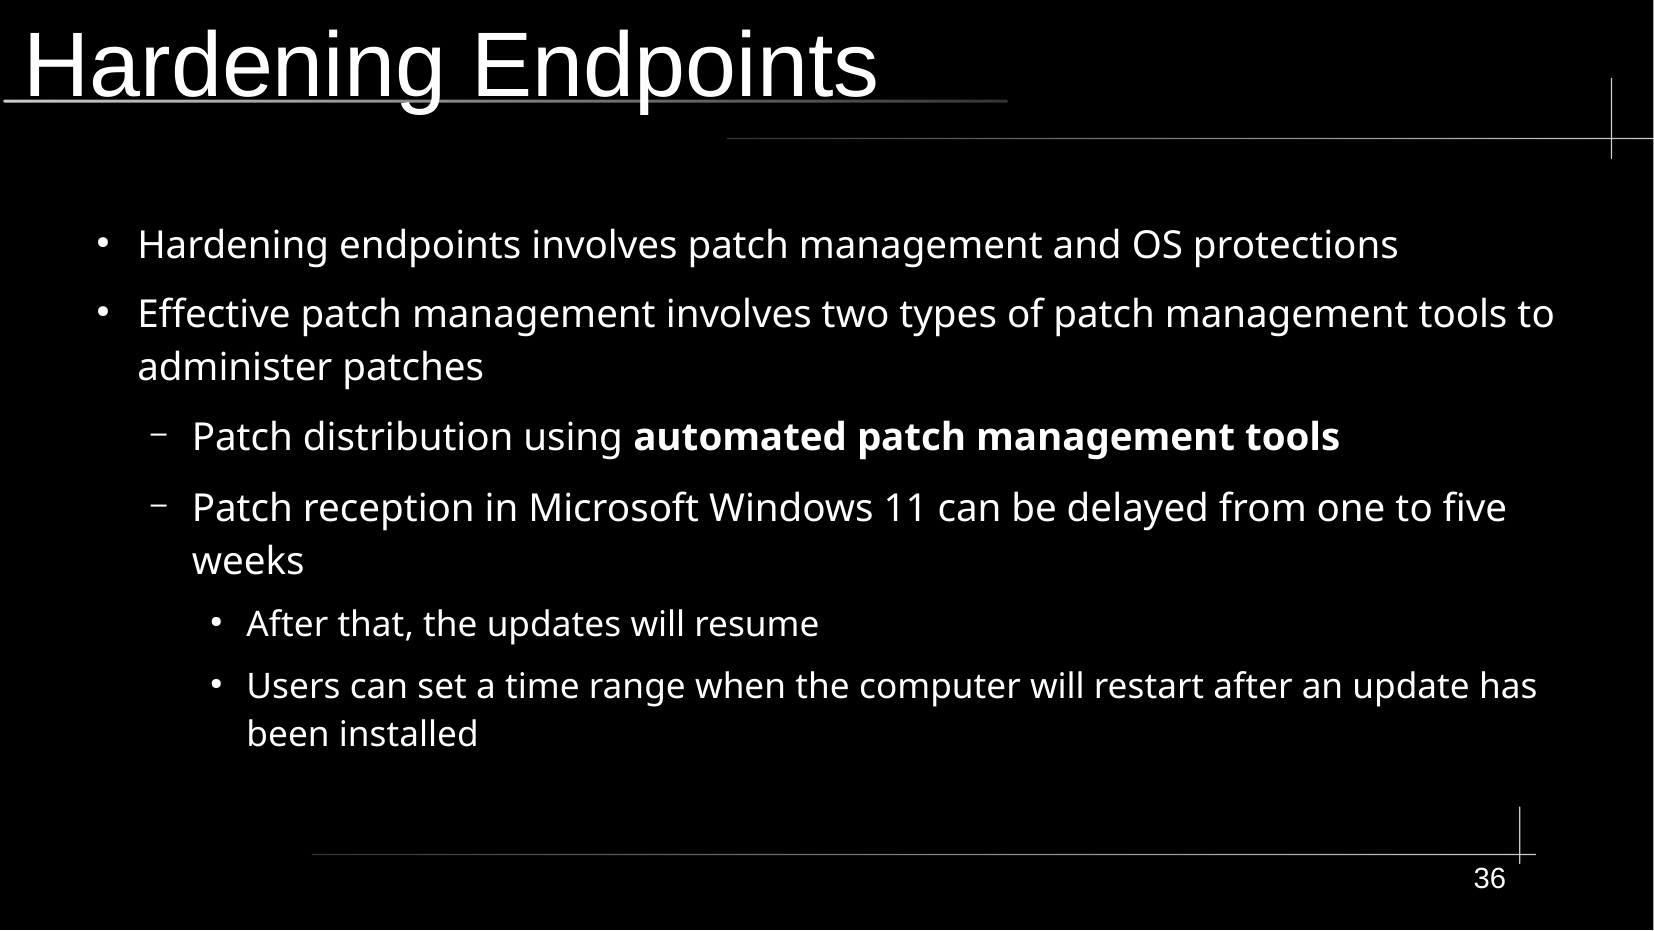

# Hardening Endpoints
Hardening endpoints involves patch management and OS protections
Effective patch management involves two types of patch management tools to administer patches
Patch distribution using automated patch management tools
Patch reception in Microsoft Windows 11 can be delayed from one to five weeks
After that, the updates will resume
Users can set a time range when the computer will restart after an update has been installed
36